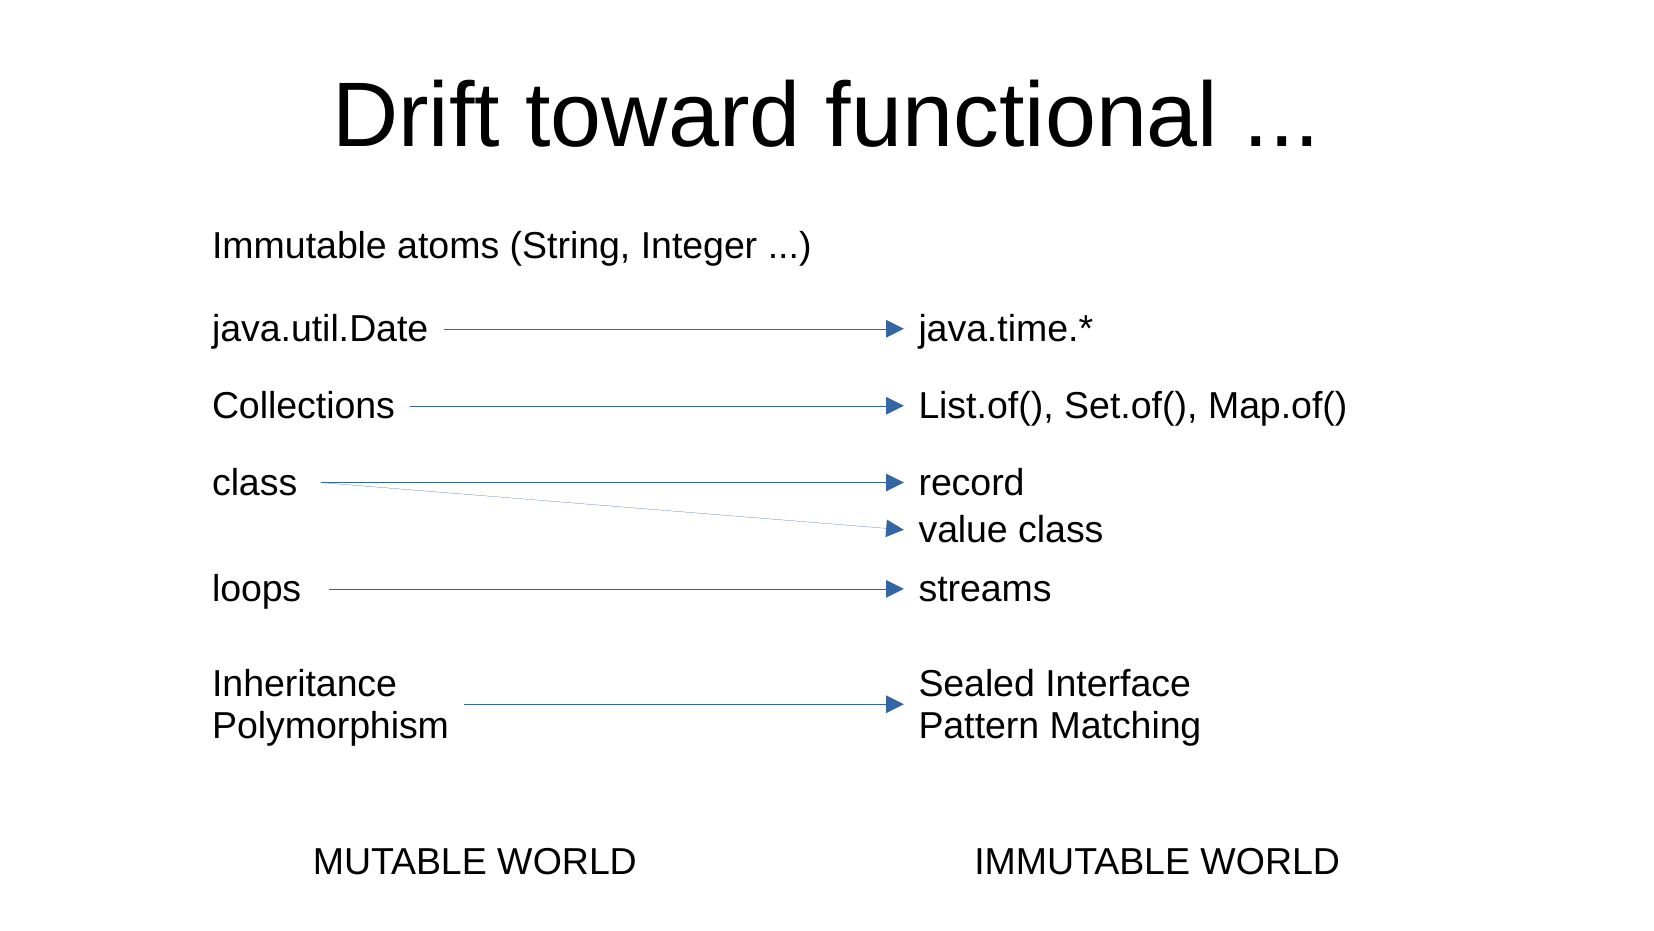

# Drift toward functional ...
Immutable atoms (String, Integer ...)
java.util.Date
java.time.*
Collections
List.of(), Set.of(), Map.of()
class
record
value class
loops
streams
Inheritance
Polymorphism
Sealed Interface
Pattern Matching
MUTABLE WORLD
IMMUTABLE WORLD